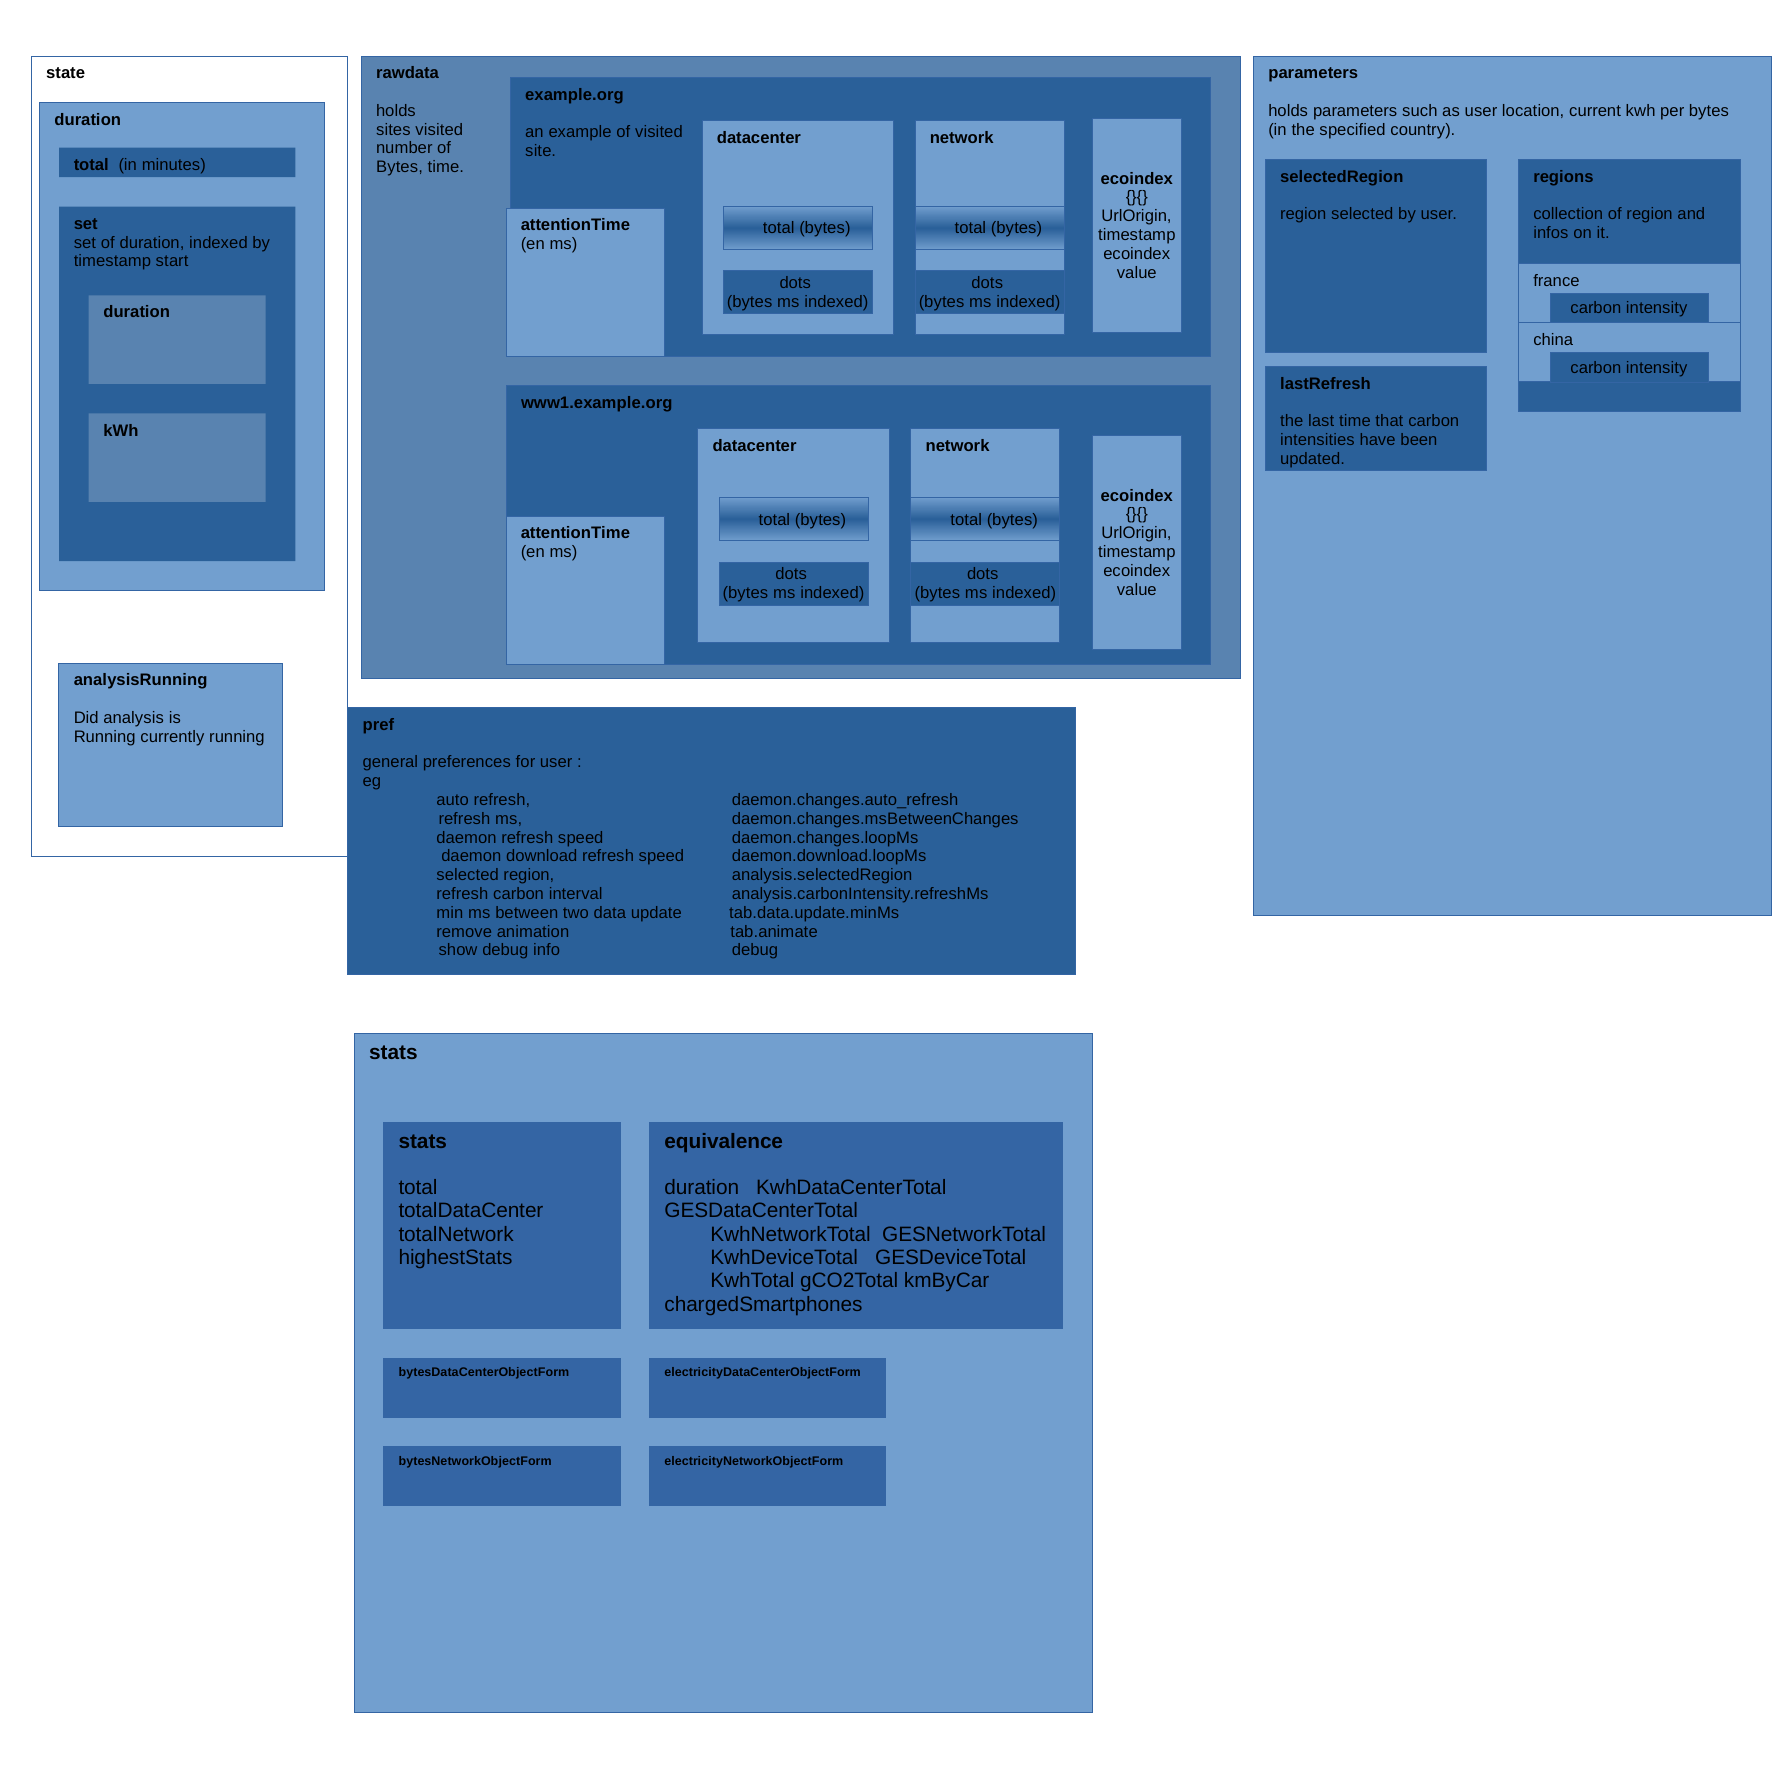

state
rawdata
holds
sites visited
number of
Bytes, time.
parameters
holds parameters such as user location, current kwh per bytes
(in the specified country).
example.org
an example of visited
site.
duration
ecoindex
{}{}
UrlOrigin,
timestamp
ecoindex
value
datacenter
network
total (in minutes)
selectedRegion
region selected by user.
regions
collection of region and
infos on it.
total (bytes)
total (bytes)
set
set of duration, indexed by
timestamp start
attentionTime
(en ms)
france
dots
(bytes ms indexed)
dots
(bytes ms indexed)
carbon intensity
duration
china
carbon intensity
lastRefresh
the last time that carbon
intensities have been
updated.
www1.example.org
kWh
datacenter
network
ecoindex
{}{}
UrlOrigin,
timestamp
ecoindex
value
total (bytes)
total (bytes)
attentionTime
(en ms)
dots
(bytes ms indexed)
dots
(bytes ms indexed)
analysisRunning
Did analysis is
Running currently running
pref
general preferences for user :
eg
	auto refresh, 	daemon.changes.auto_refresh
 refresh ms, 	daemon.changes.msBetweenChanges
	daemon refresh speed		daemon.changes.loopMs
	 daemon download refresh speed	daemon.download.loopMs
	selected region, 	analysis.selectedRegion
	refresh carbon interval 	analysis.carbonIntensity.refreshMs
	min ms between two data update tab.data.update.minMs
	remove animation tab.animate
 show debug info			debug
stats
stats
total
totalDataCenter
totalNetwork
highestStats
equivalence
duration KwhDataCenterTotal
GESDataCenterTotal
 KwhNetworkTotal GESNetworkTotal
 KwhDeviceTotal GESDeviceTotal
 KwhTotal gCO2Total kmByCar
chargedSmartphones
bytesDataCenterObjectForm
electricityDataCenterObjectForm
bytesNetworkObjectForm
electricityNetworkObjectForm